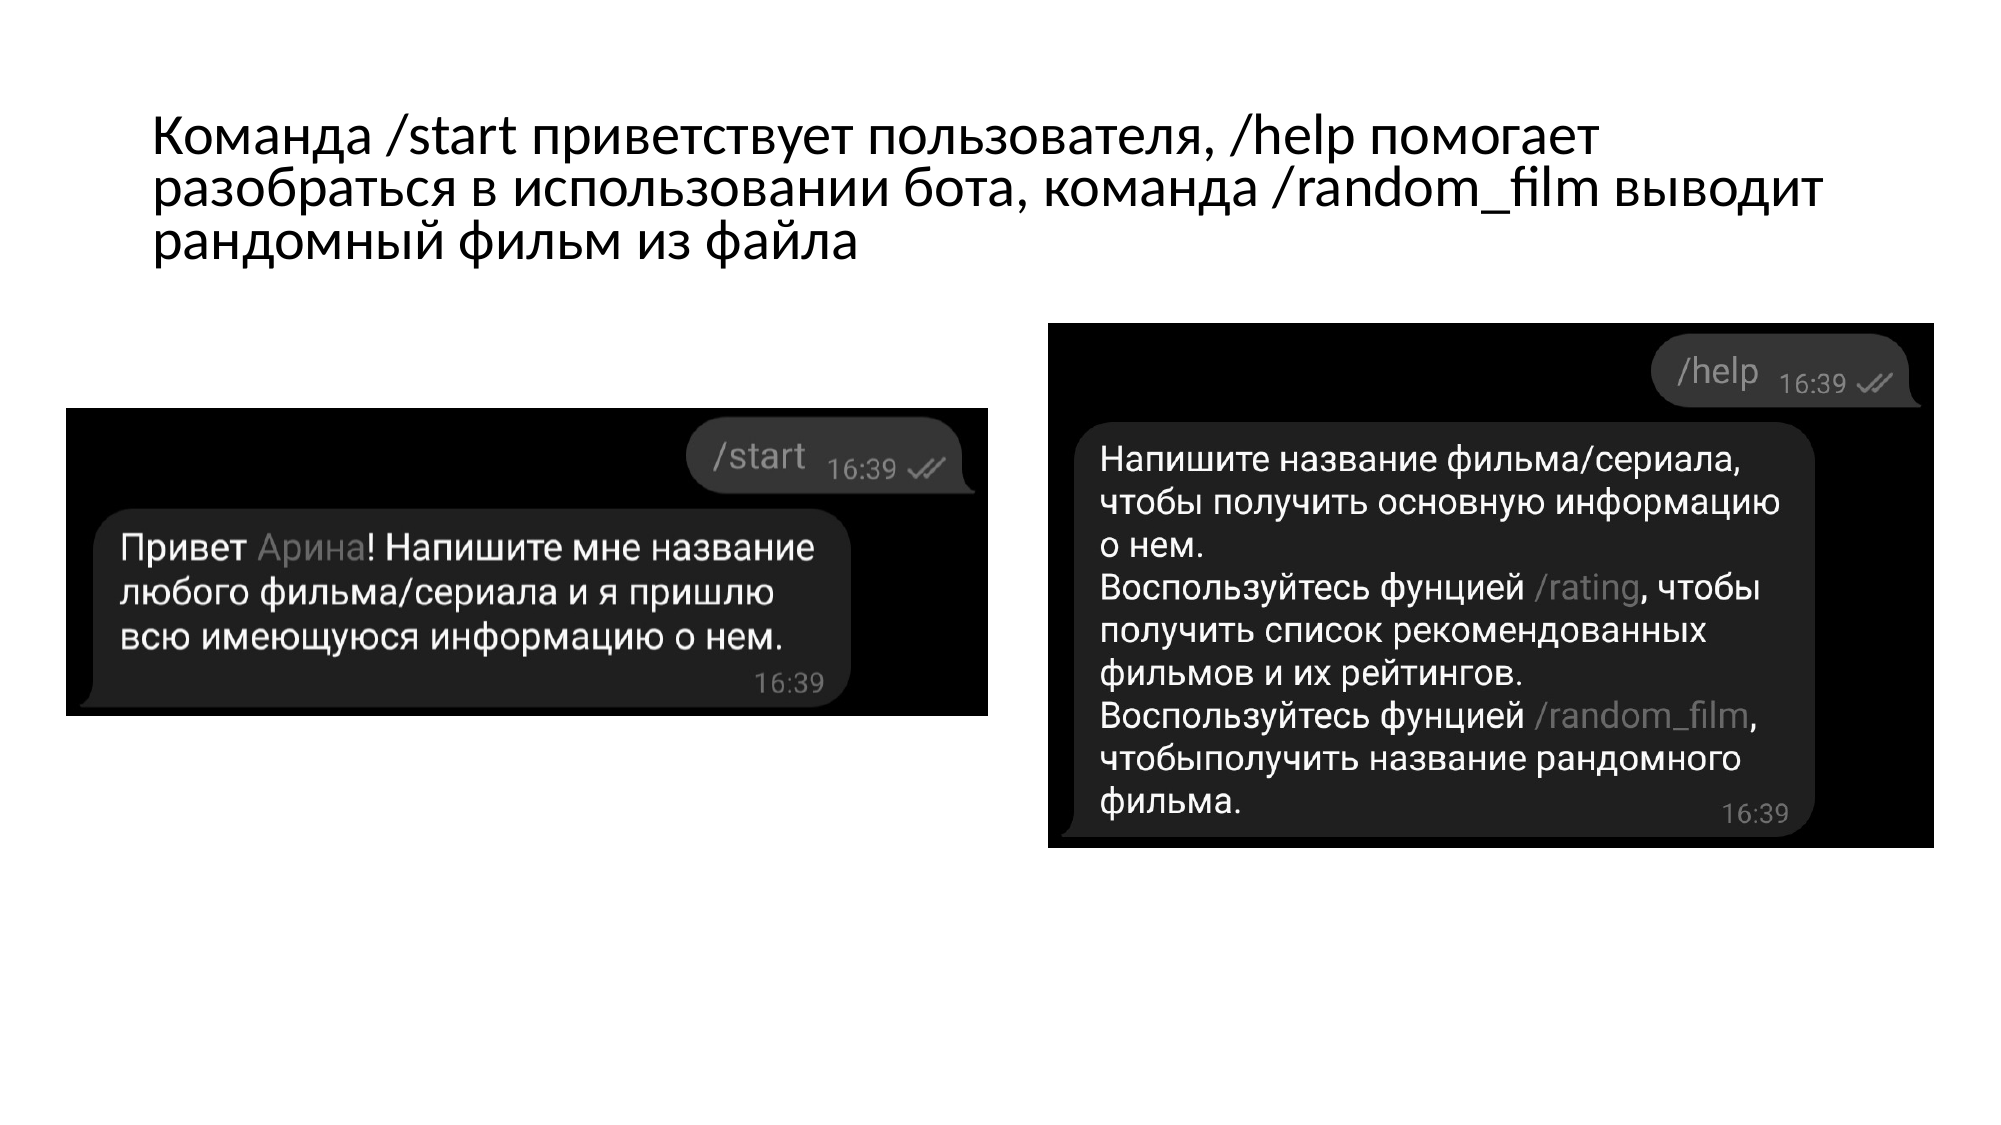

# Команда /start приветствует пользователя, /help помогает разобраться в использовании бота, команда /random_film выводит рандомный фильм из файла